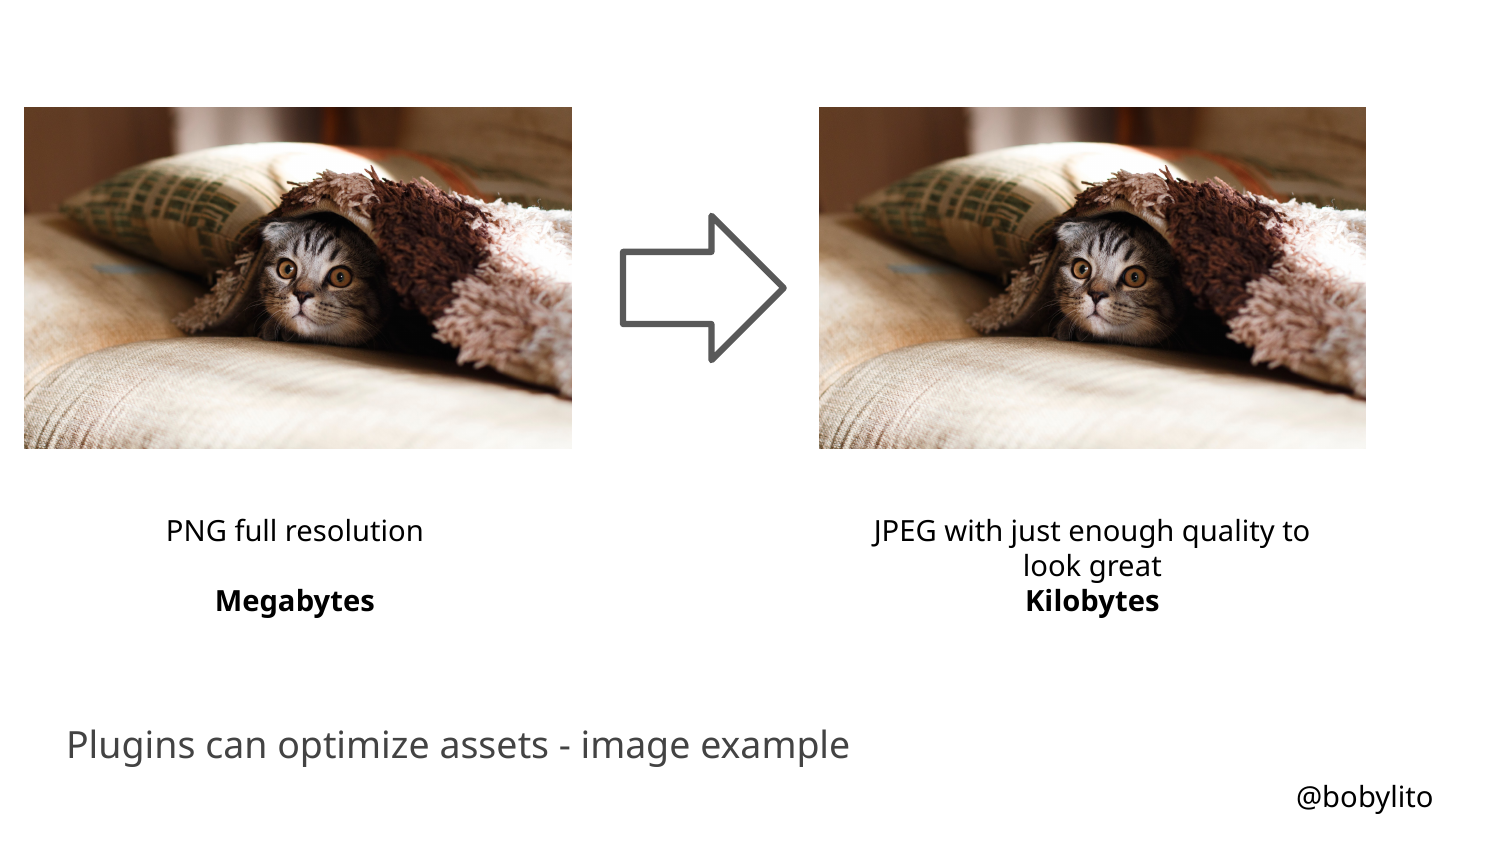

PNG full resolution
Megabytes
JPEG with just enough quality to look great
Kilobytes
# Plugins can optimize assets - image example